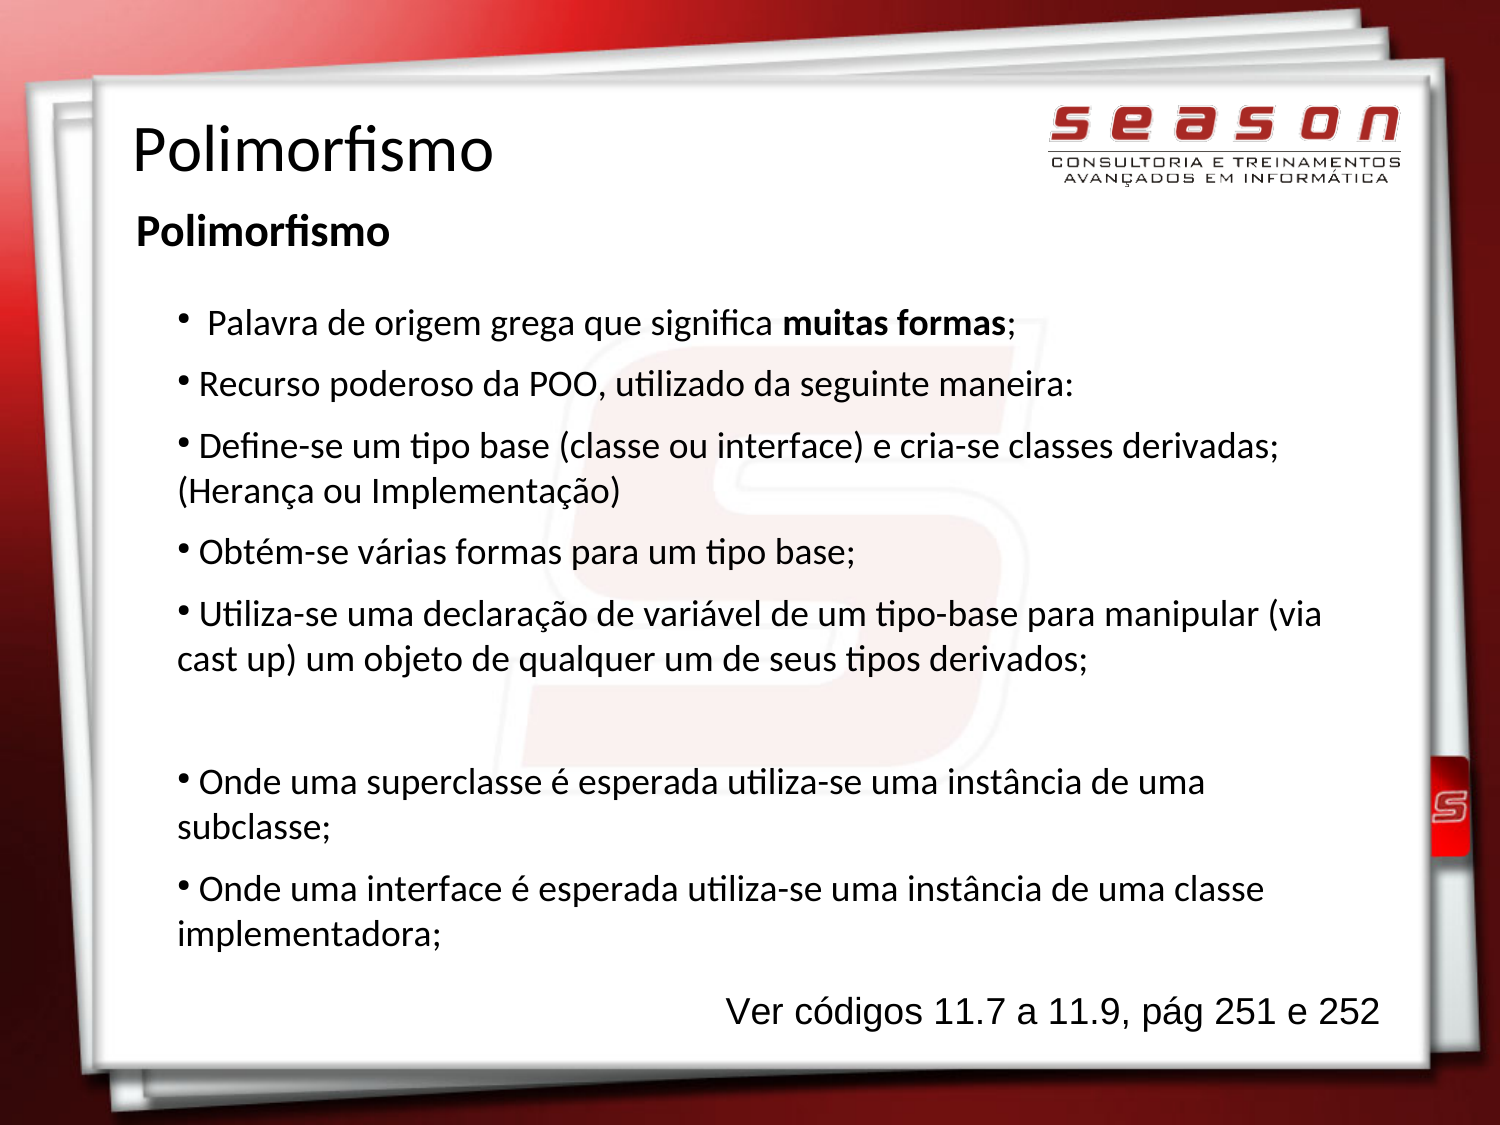

# Polimorfismo
Polimorfismo
 Palavra de origem grega que significa muitas formas;
 Recurso poderoso da POO, utilizado da seguinte maneira:
 Define-se um tipo base (classe ou interface) e cria-se classes derivadas; (Herança ou Implementação)
 Obtém-se várias formas para um tipo base;
 Utiliza-se uma declaração de variável de um tipo-base para manipular (via cast up) um objeto de qualquer um de seus tipos derivados;
 Onde uma superclasse é esperada utiliza-se uma instância de uma subclasse;
 Onde uma interface é esperada utiliza-se uma instância de uma classe implementadora;
Ver códigos 11.7 a 11.9, pág 251 e 252